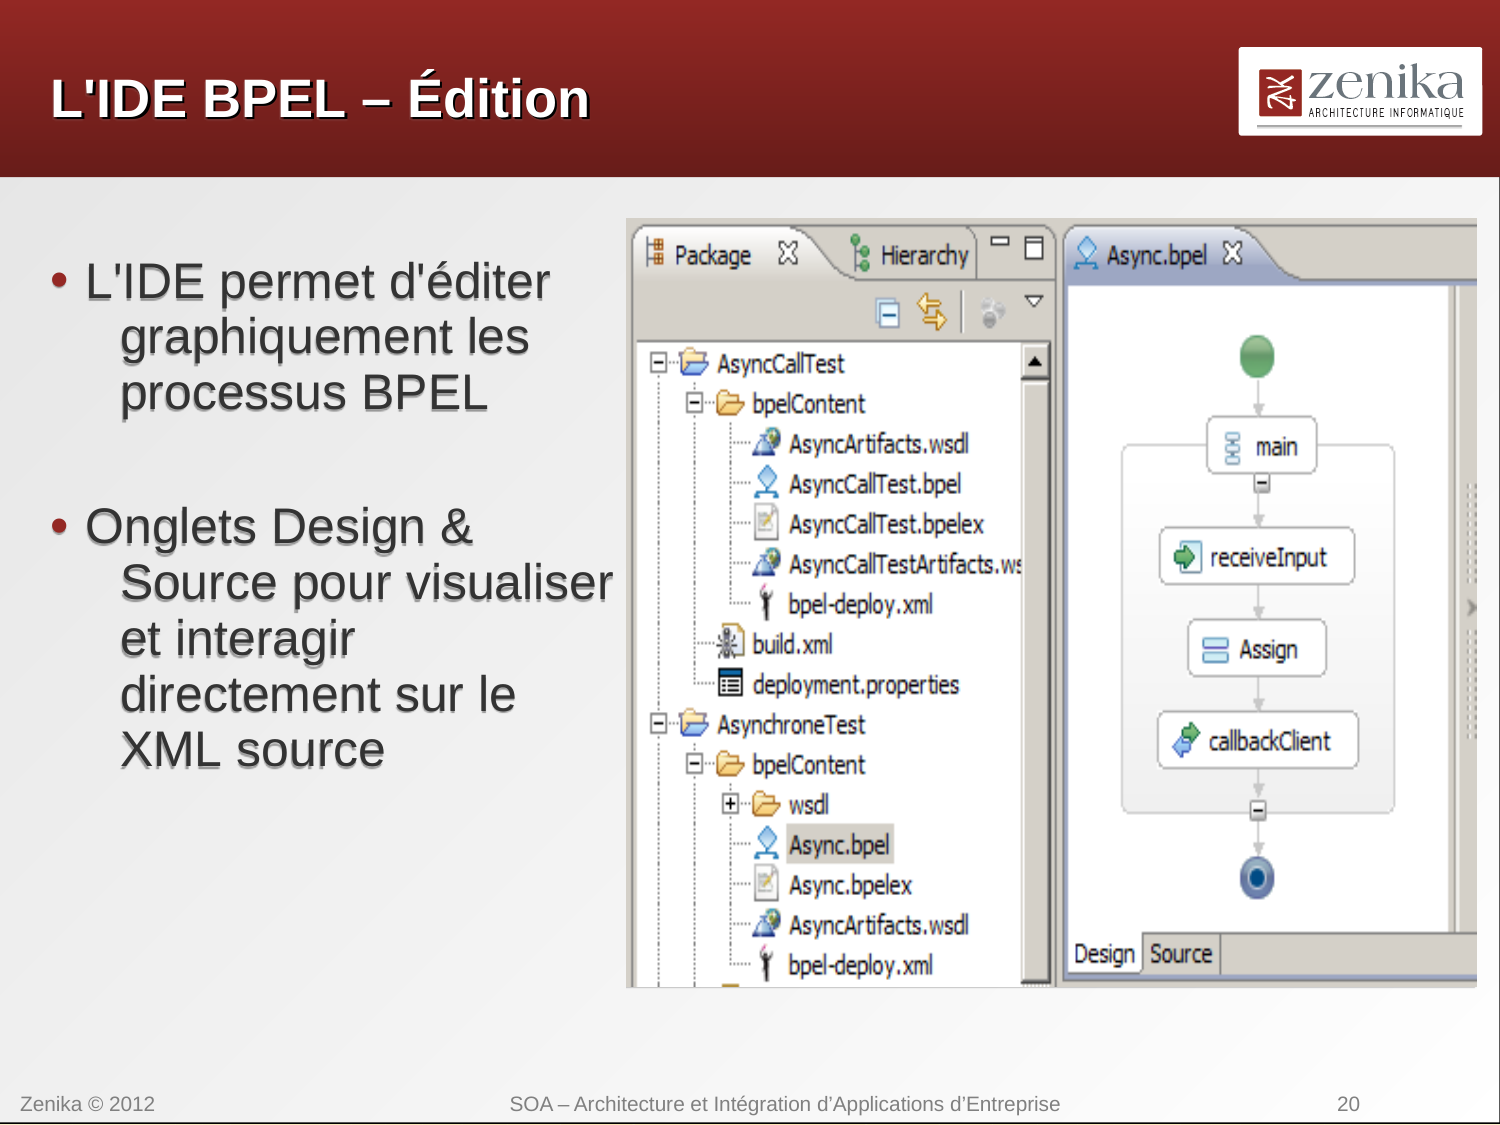

# L'IDE BPEL – Édition
L'IDE permet d'éditer graphiquement les processus BPEL
Onglets Design & Source pour visualiser et interagir directement sur le XML source